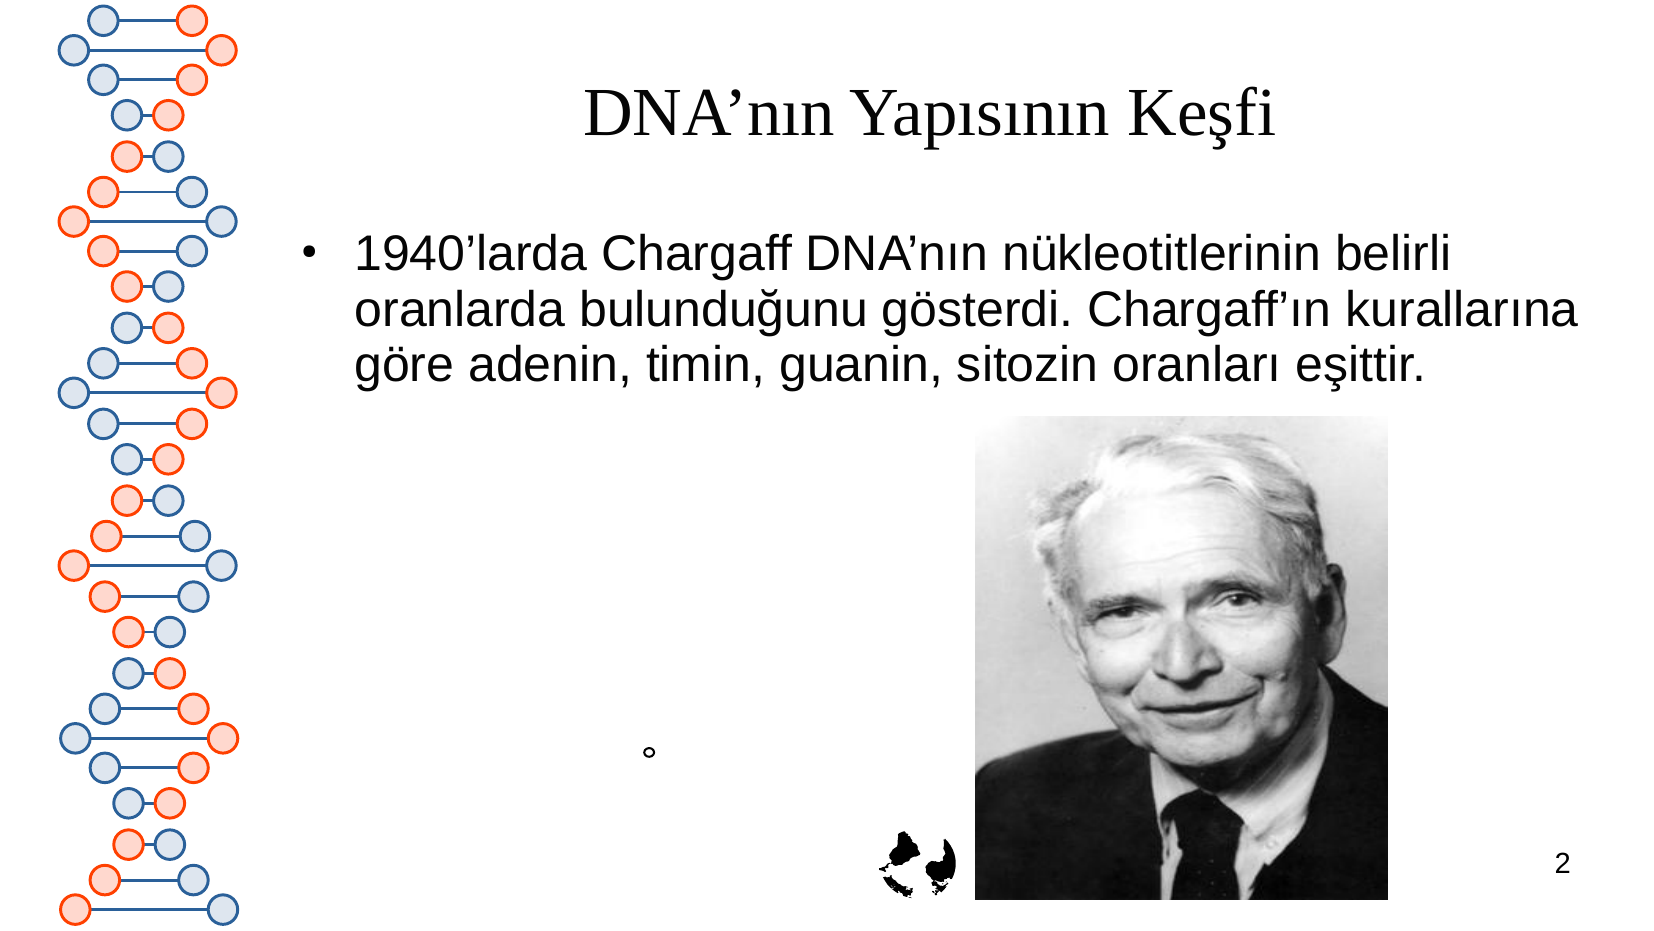

# DNA’nın Yapısının Keşfi
1940’larda Chargaff DNA’nın nükleotitlerinin belirli oranlarda bulunduğunu gösterdi. Chargaff’ın kurallarına göre adenin, timin, guanin, sitozin oranları eşittir.
2